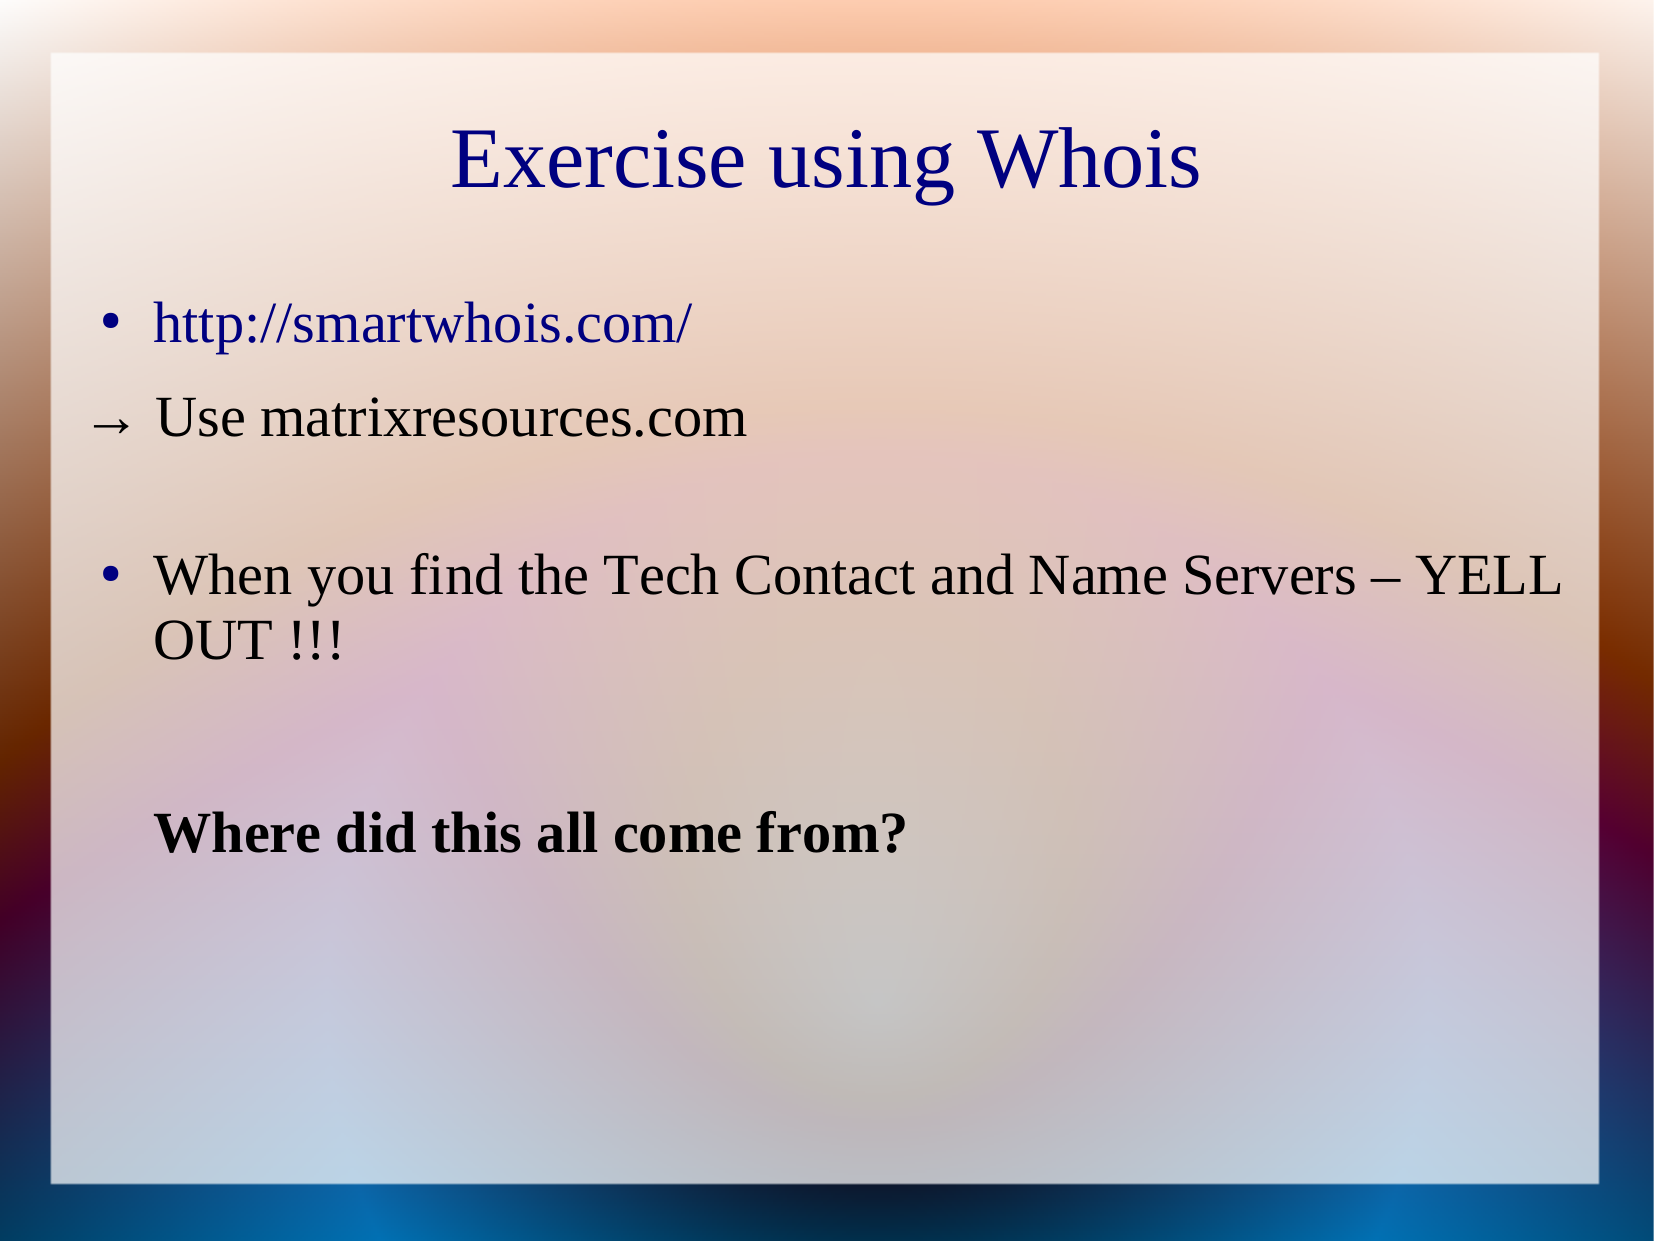

# Exercise using Whois
http://smartwhois.com/
→ Use matrixresources.com
When you find the Tech Contact and Name Servers – YELL OUT !!!
Where did this all come from?